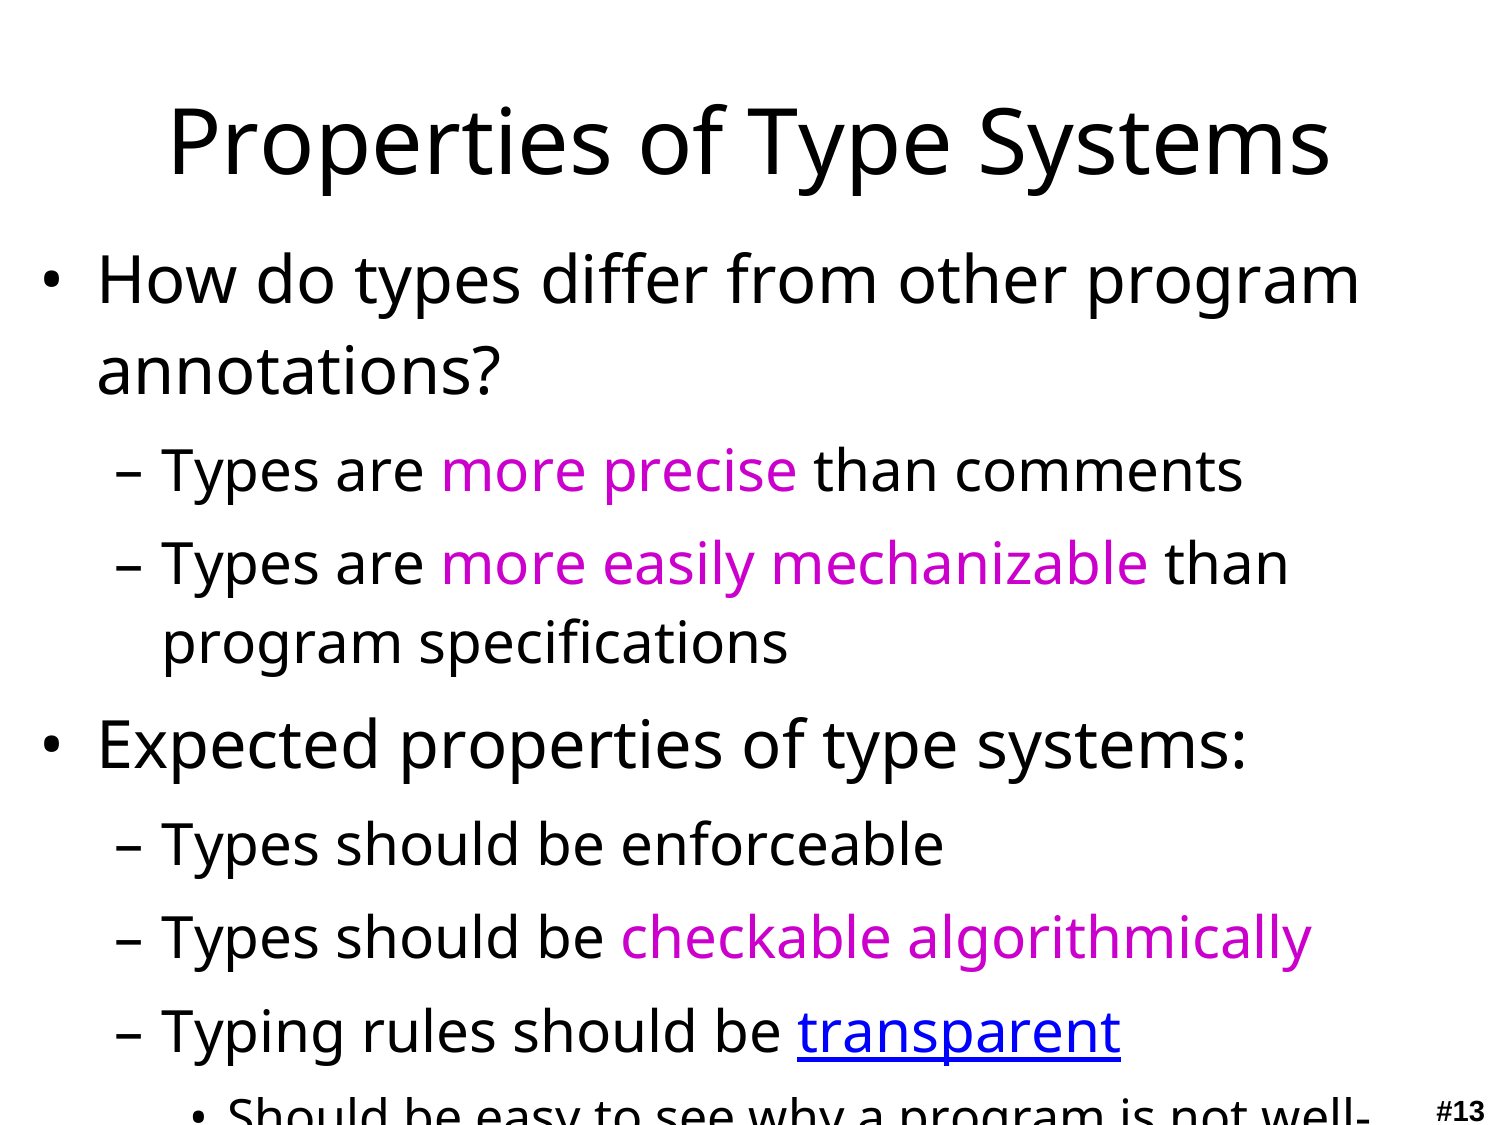

# Properties of Type Systems
How do types differ from other program annotations?
Types are more precise than comments
Types are more easily mechanizable than program specifications
Expected properties of type systems:
Types should be enforceable
Types should be checkable algorithmically
Typing rules should be transparent
Should be easy to see why a program is not well-typed
13